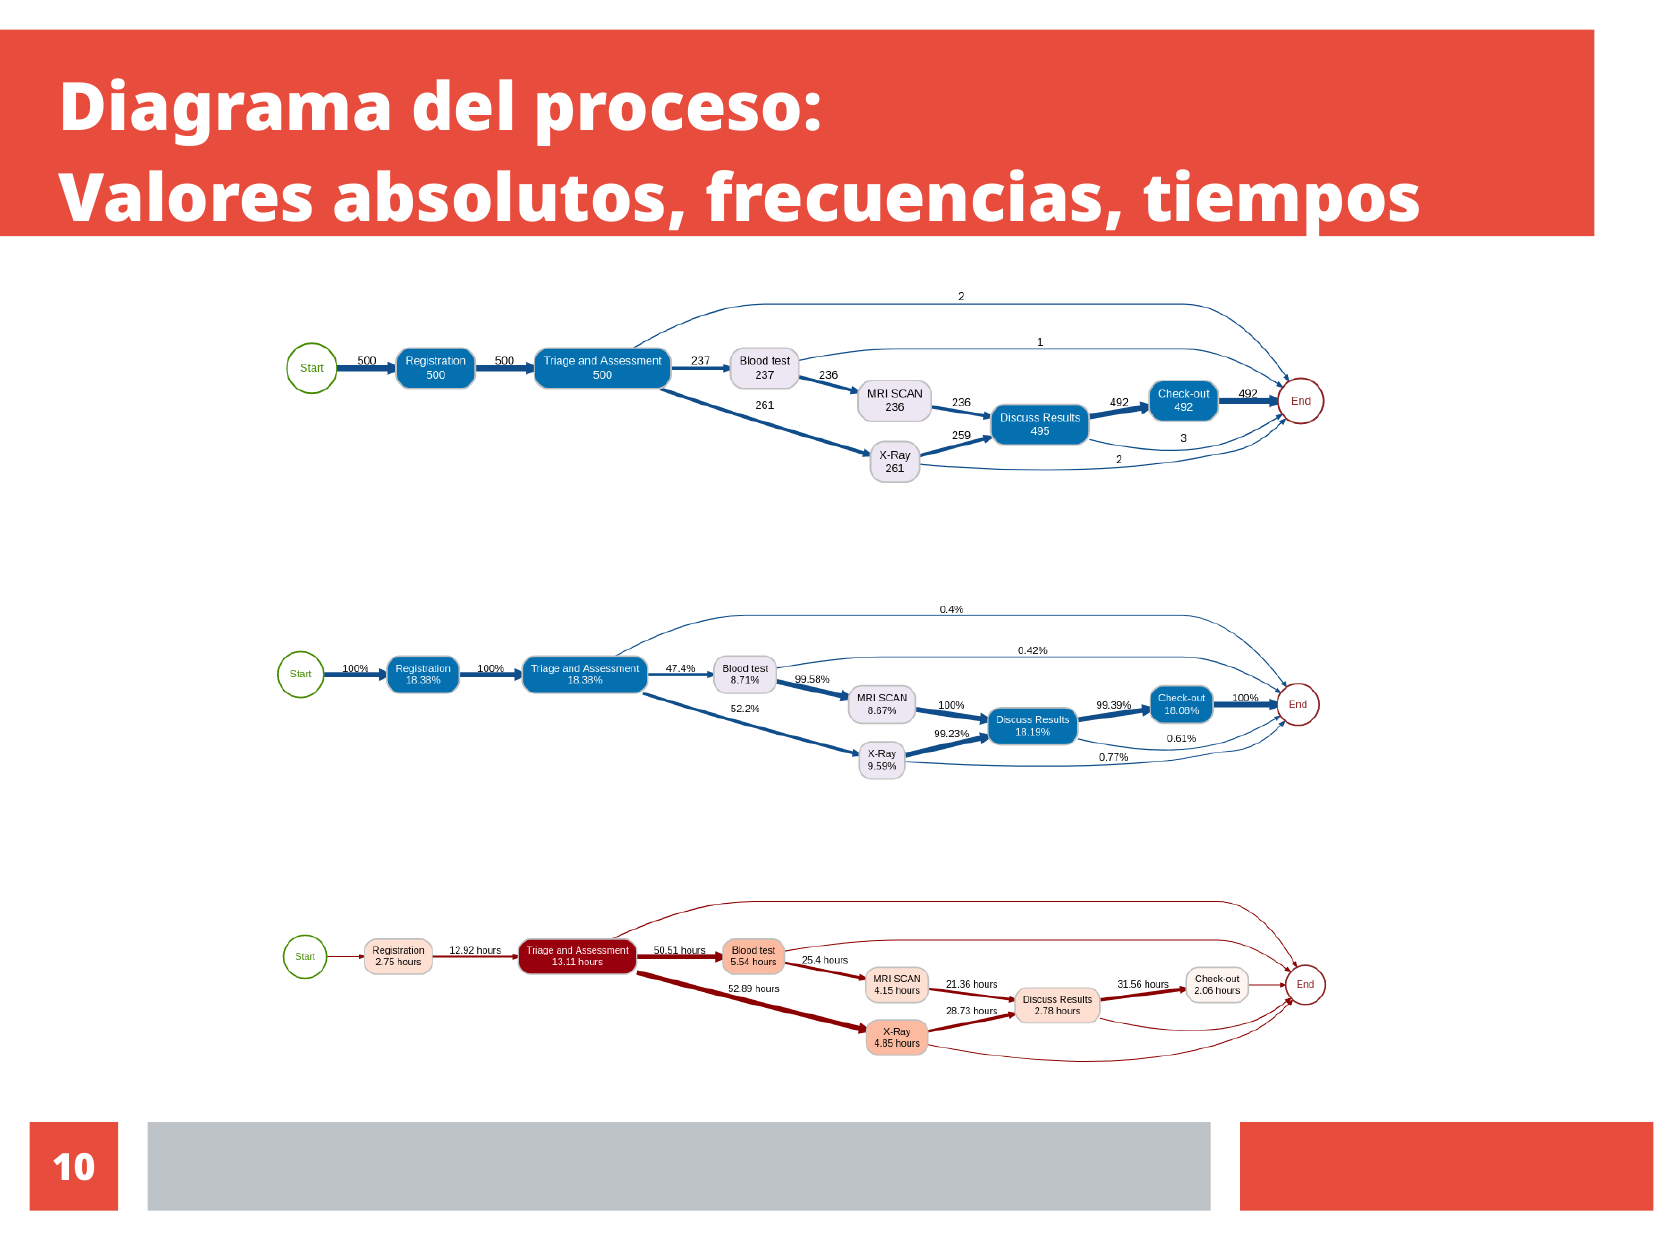

# Diagrama del proceso: Valores absolutos, frecuencias, tiempos
10